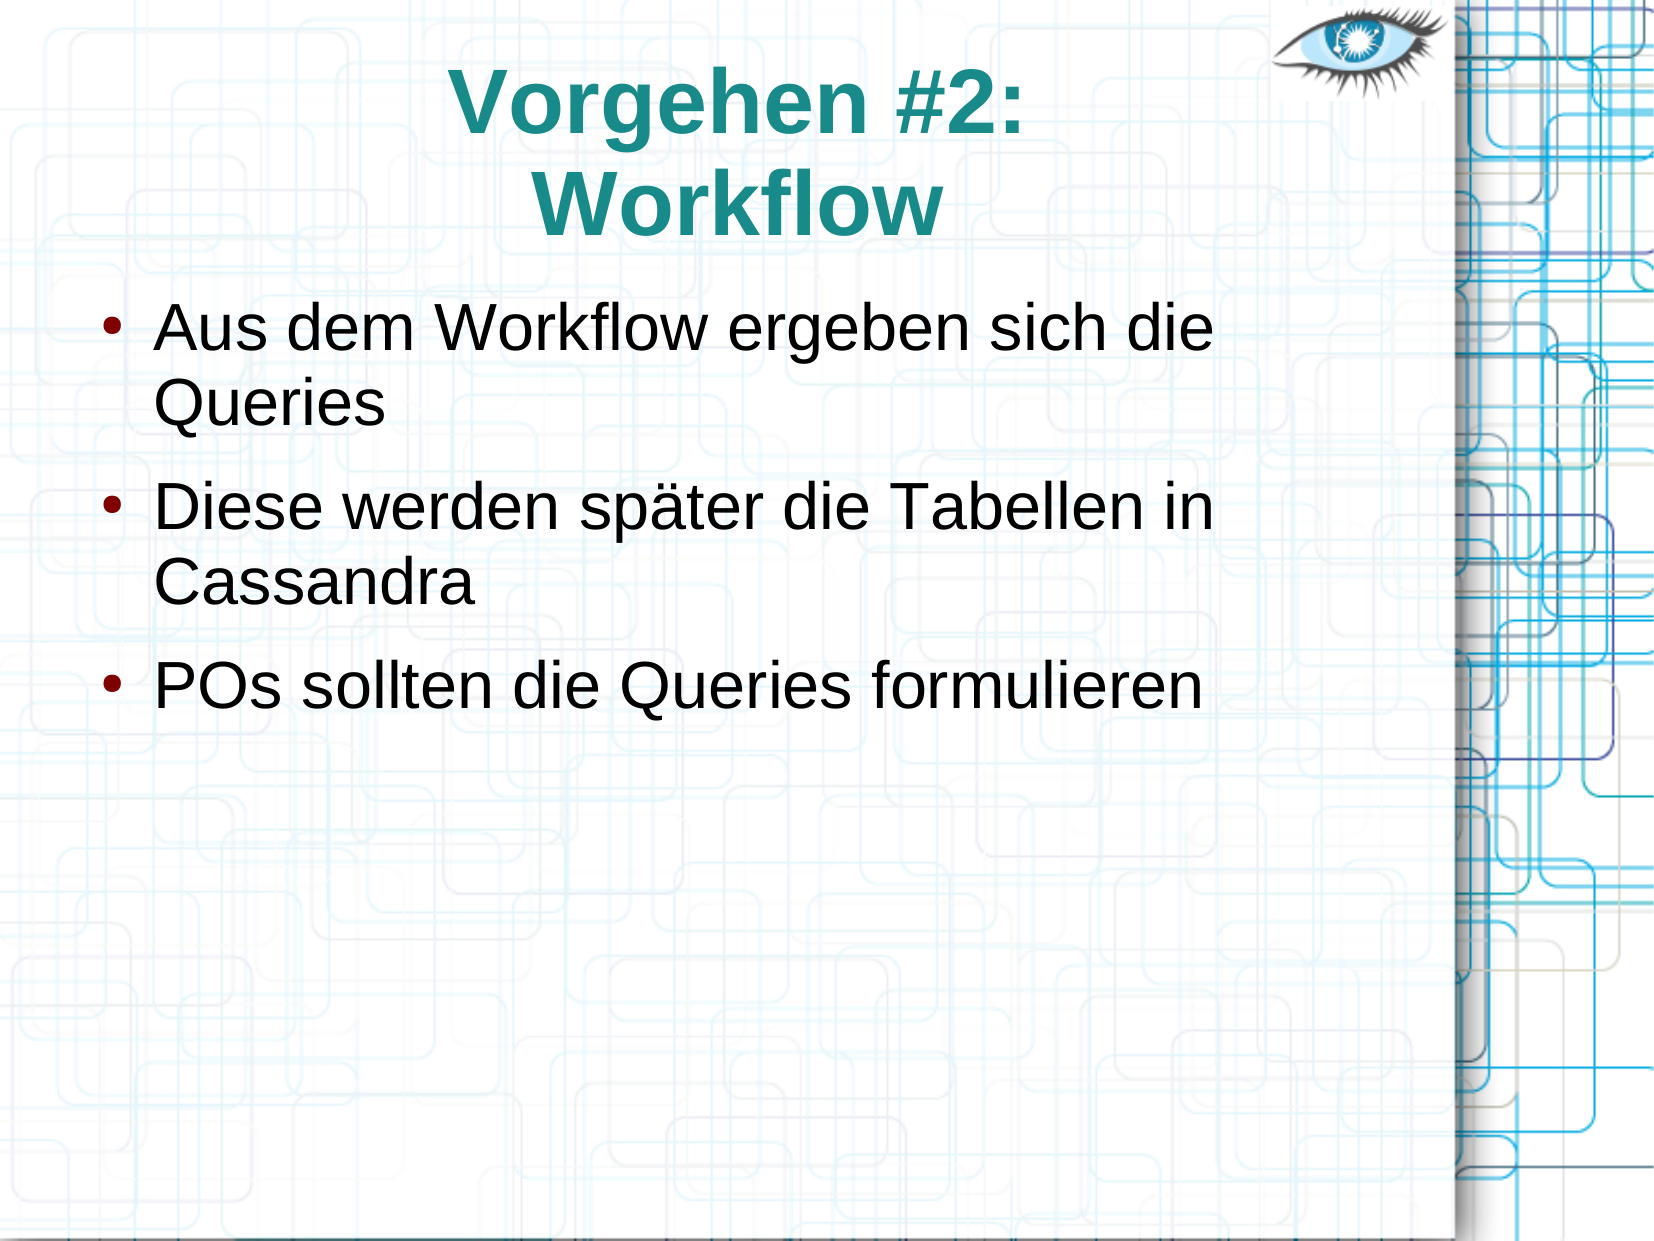

# Vorgehen #2: Workflow
Aus dem Workflow ergeben sich die Queries
Diese werden später die Tabellen in Cassandra
POs sollten die Queries formulieren